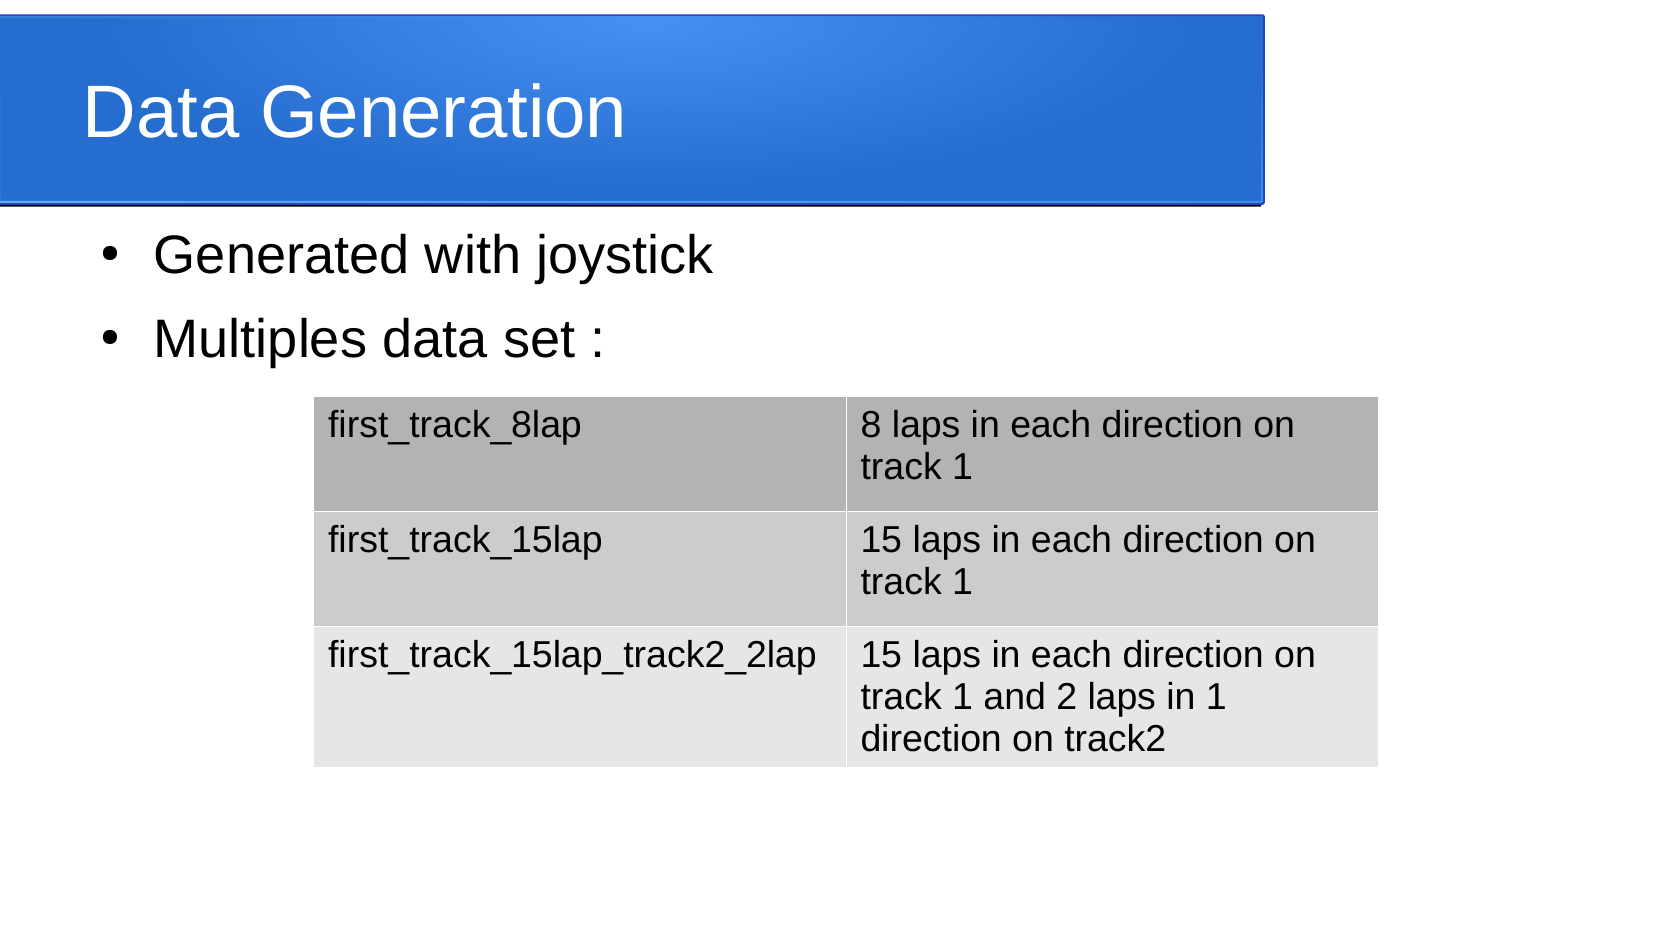

# Data Generation
Generated with joystick
Multiples data set :
| first\_track\_8lap | 8 laps in each direction on track 1 |
| --- | --- |
| first\_track\_15lap | 15 laps in each direction on track 1 |
| first\_track\_15lap\_track2\_2lap | 15 laps in each direction on track 1 and 2 laps in 1 direction on track2 |